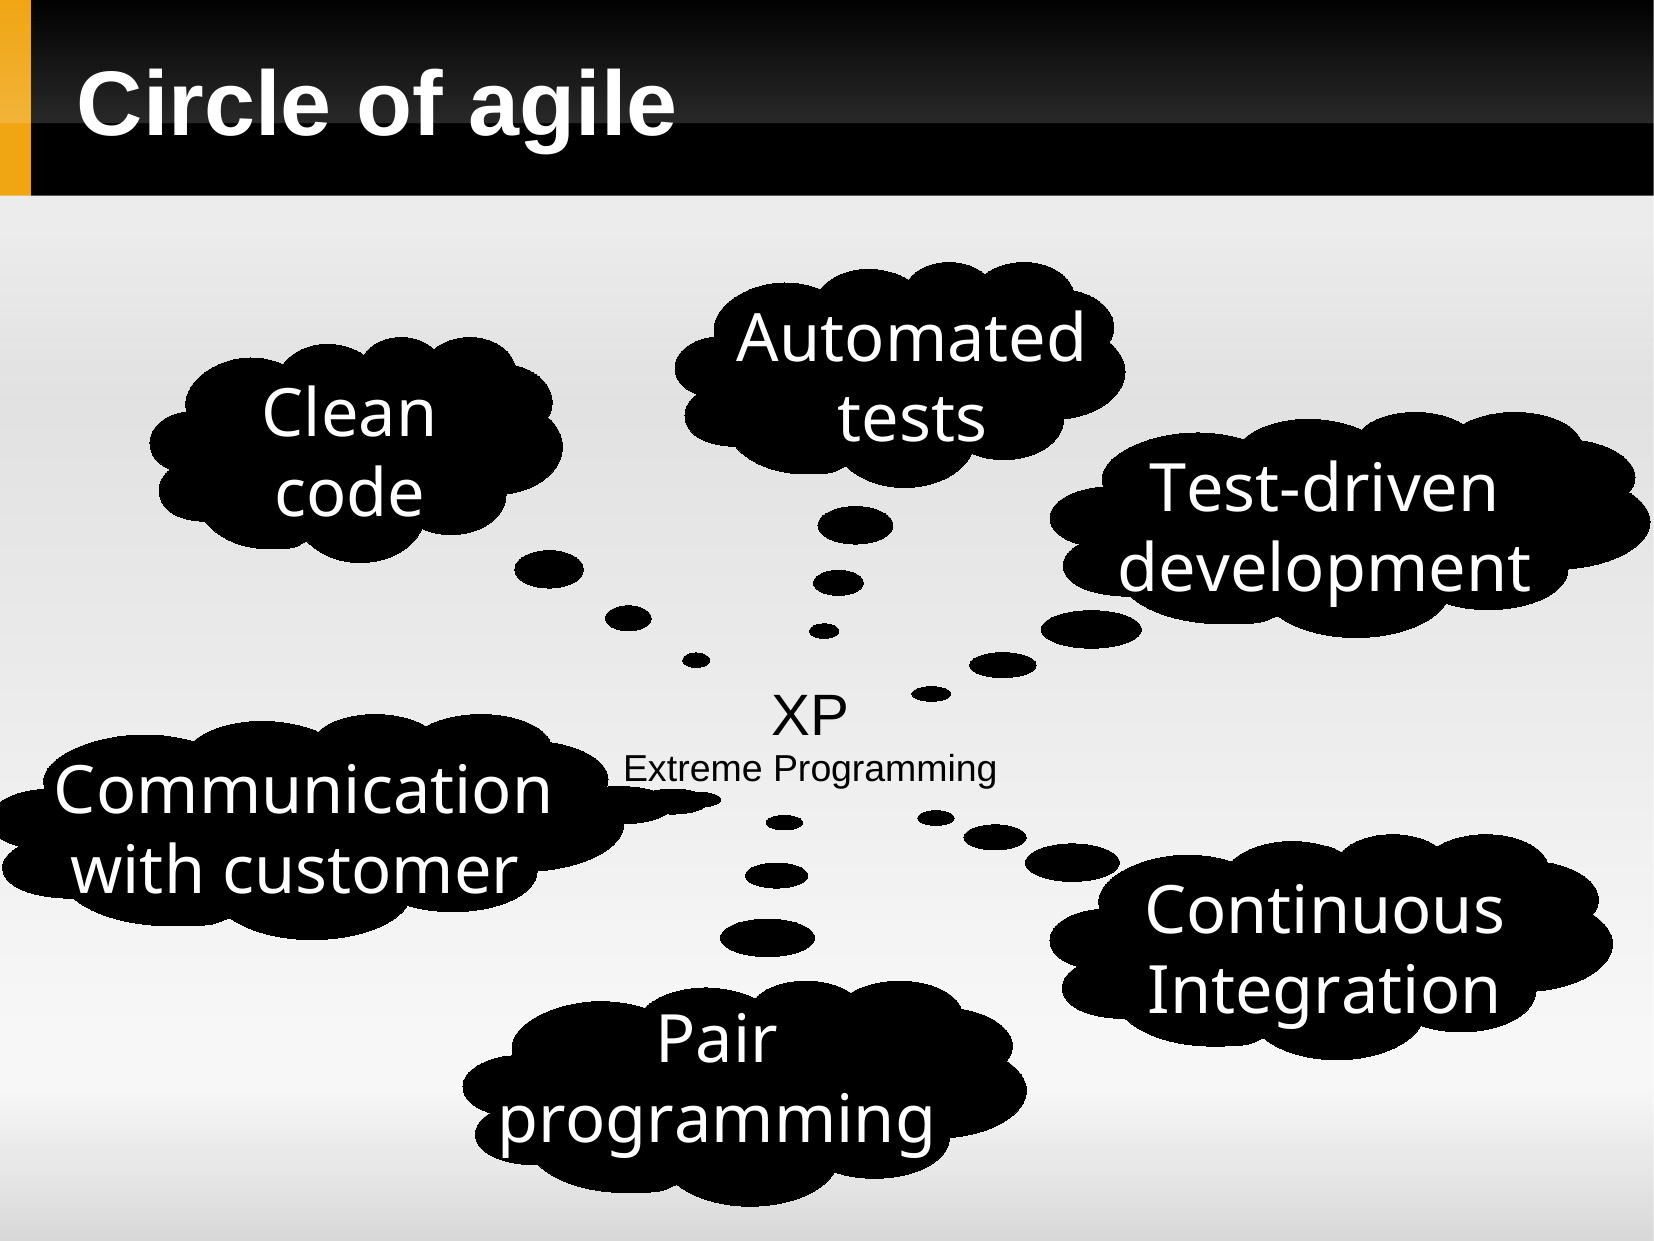

# Circle of agile
Automated tests
Clean code
Test-driven
development
XP
Extreme Programming
Communication with customer
Continuous
Integration
Pair programming